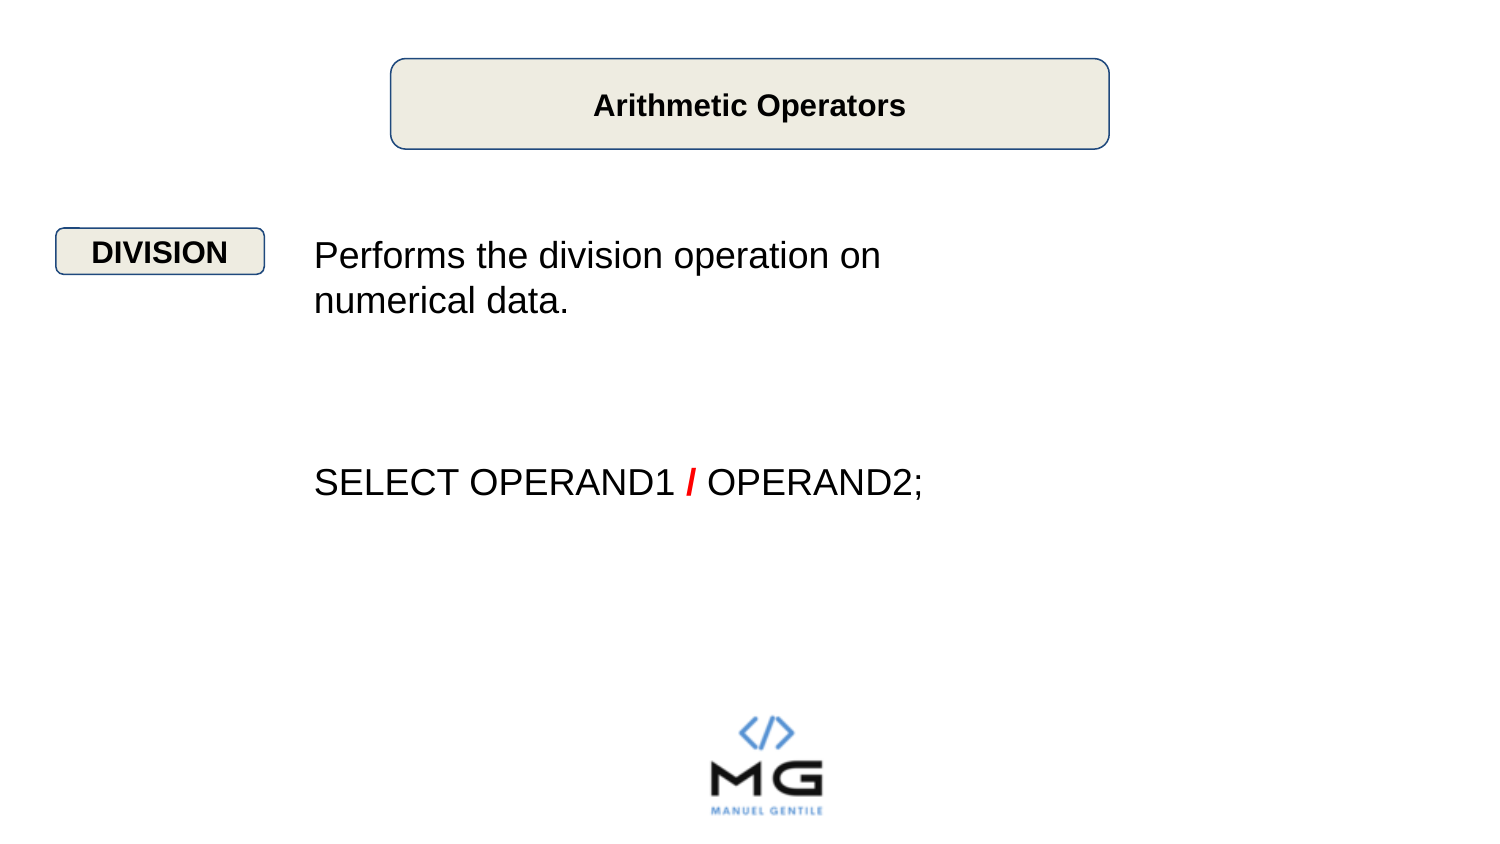

Arithmetic Operators
Performs the division operation on numerical data.
DIVISION
SELECT OPERAND1 / OPERAND2;